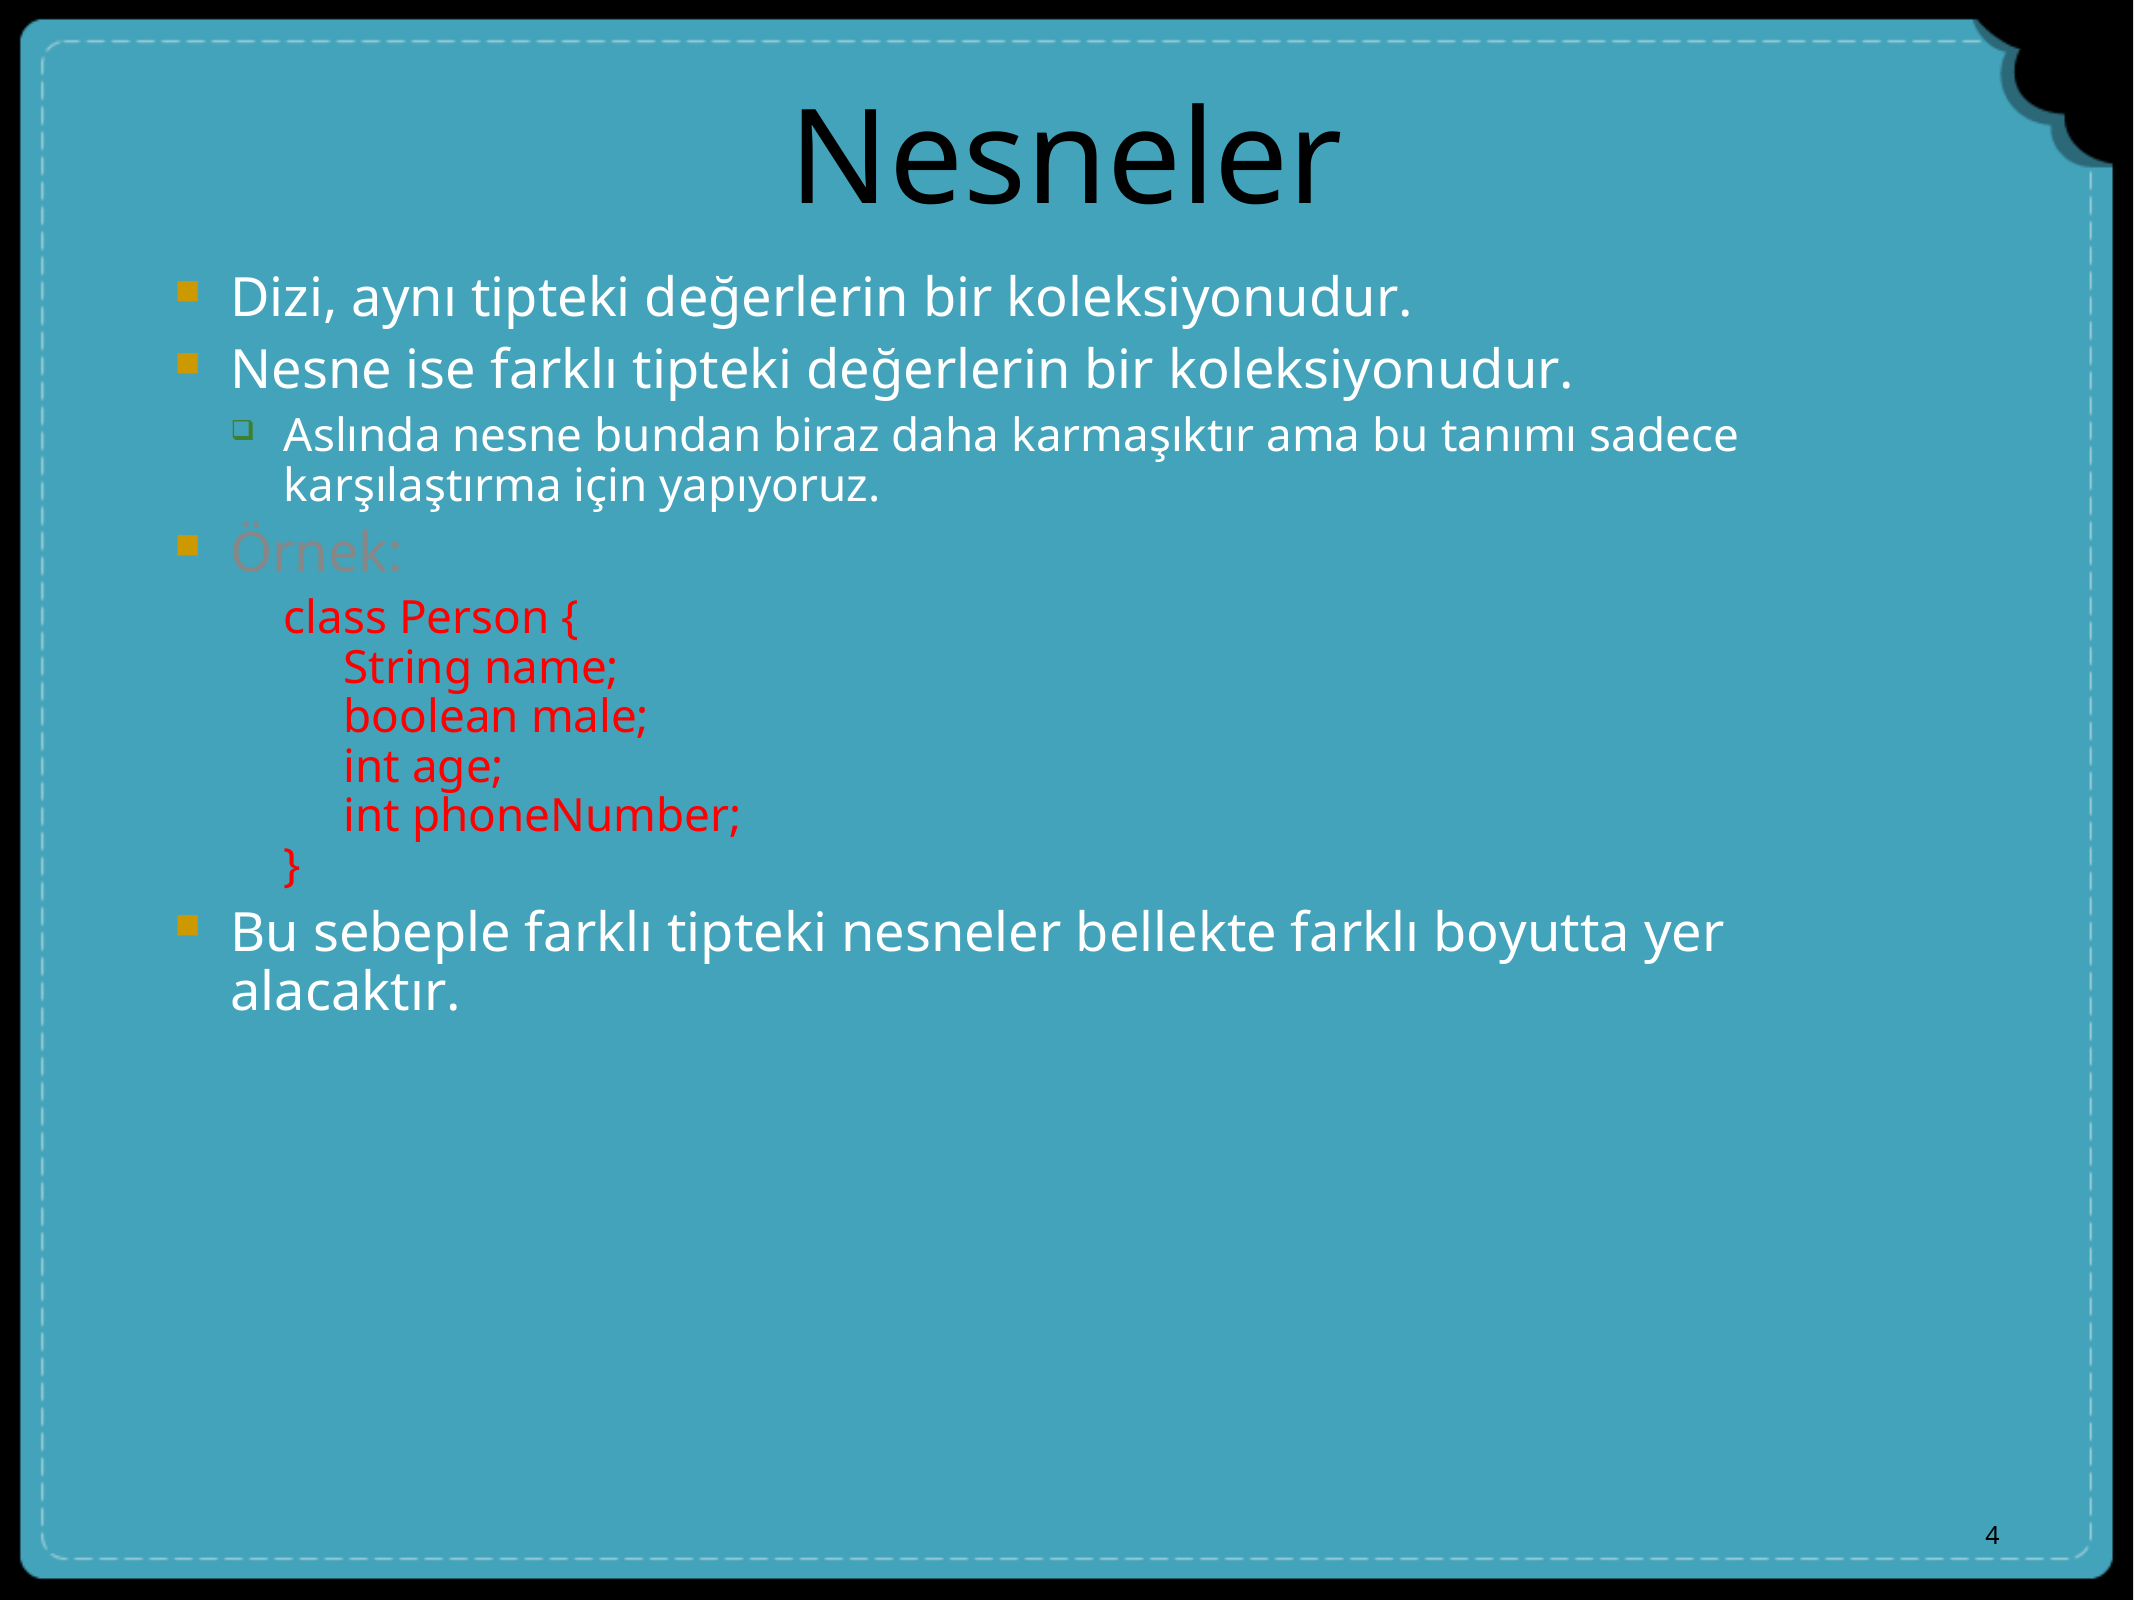

# Nesneler
Dizi, aynı tipteki değerlerin bir koleksiyonudur.
Nesne ise farklı tipteki değerlerin bir koleksiyonudur.
Aslında nesne bundan biraz daha karmaşıktır ama bu tanımı sadece karşılaştırma için yapıyoruz.
Örnek:
class Person {
 String name;
 boolean male;
 int age;
 int phoneNumber;
}
Bu sebeple farklı tipteki nesneler bellekte farklı boyutta yer alacaktır.
4